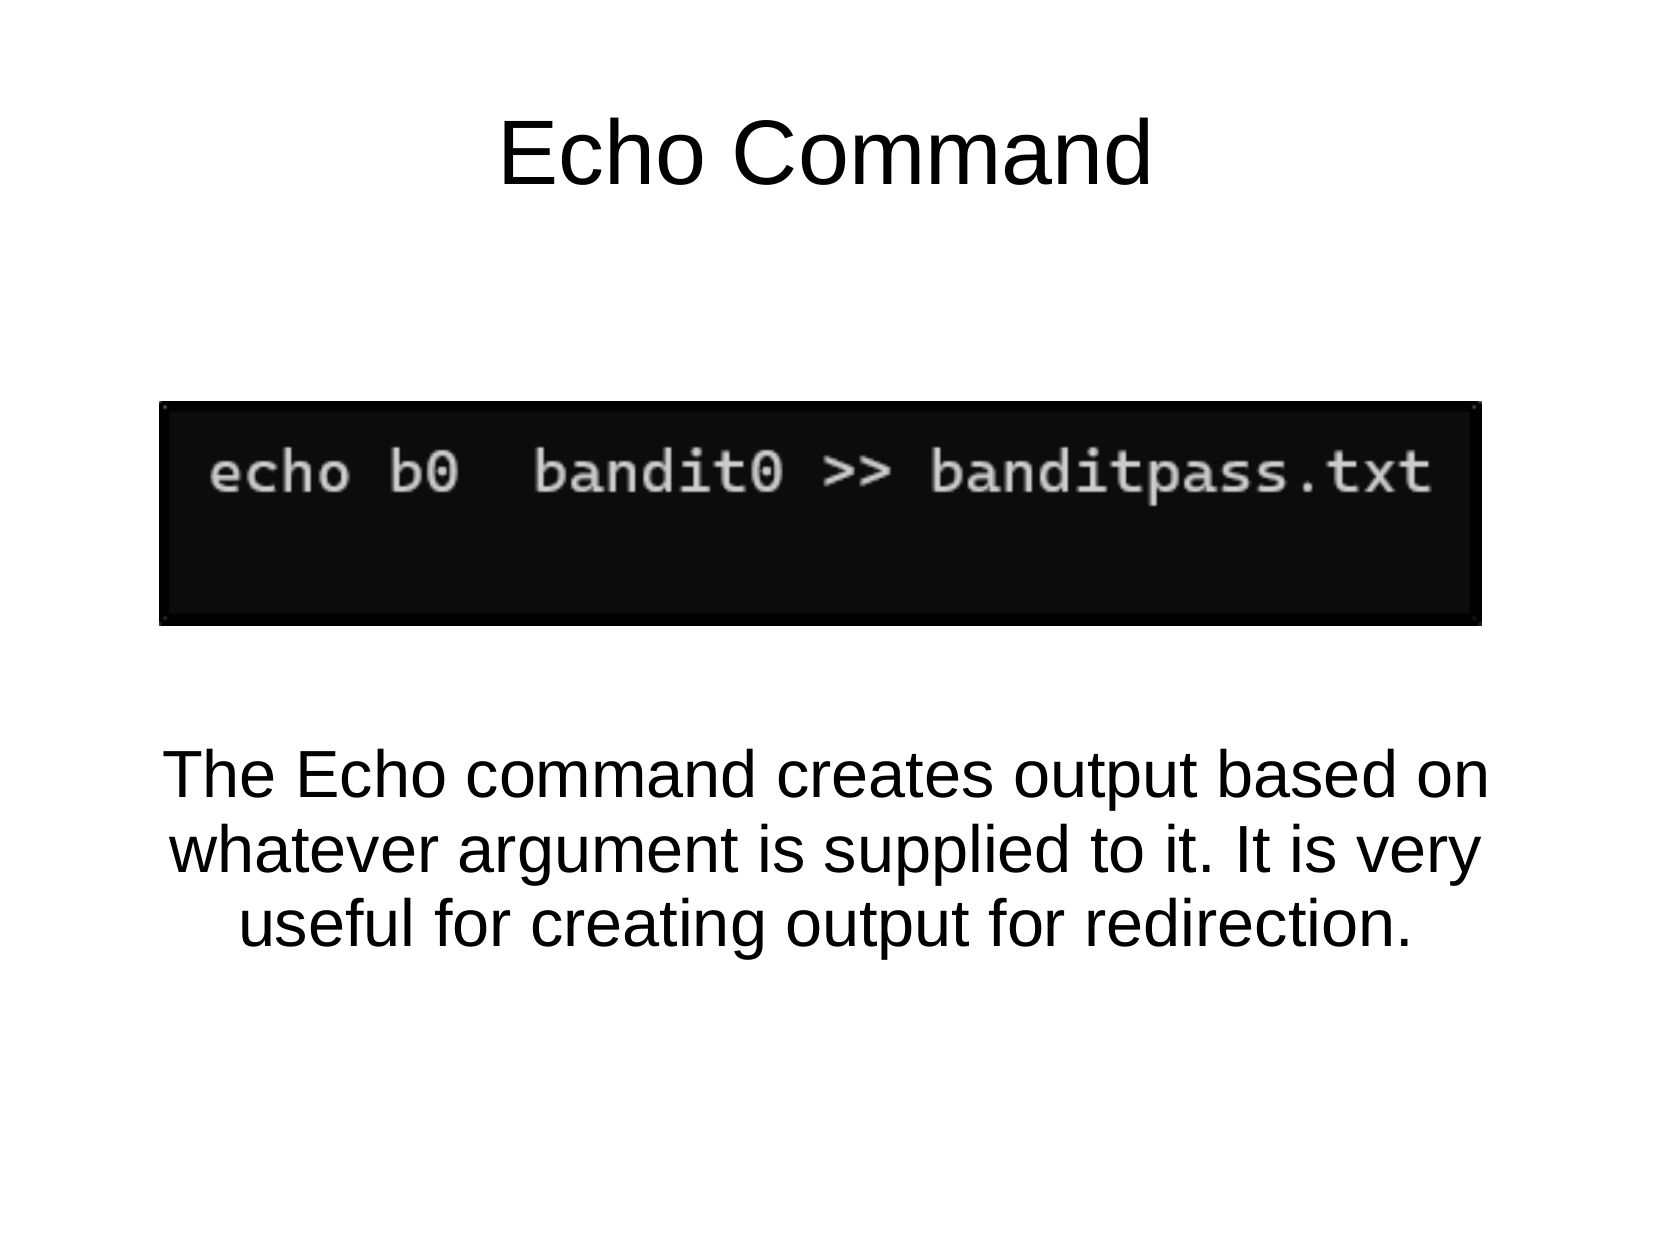

# Echo Command
The Echo command creates output based on whatever argument is supplied to it. It is very useful for creating output for redirection.